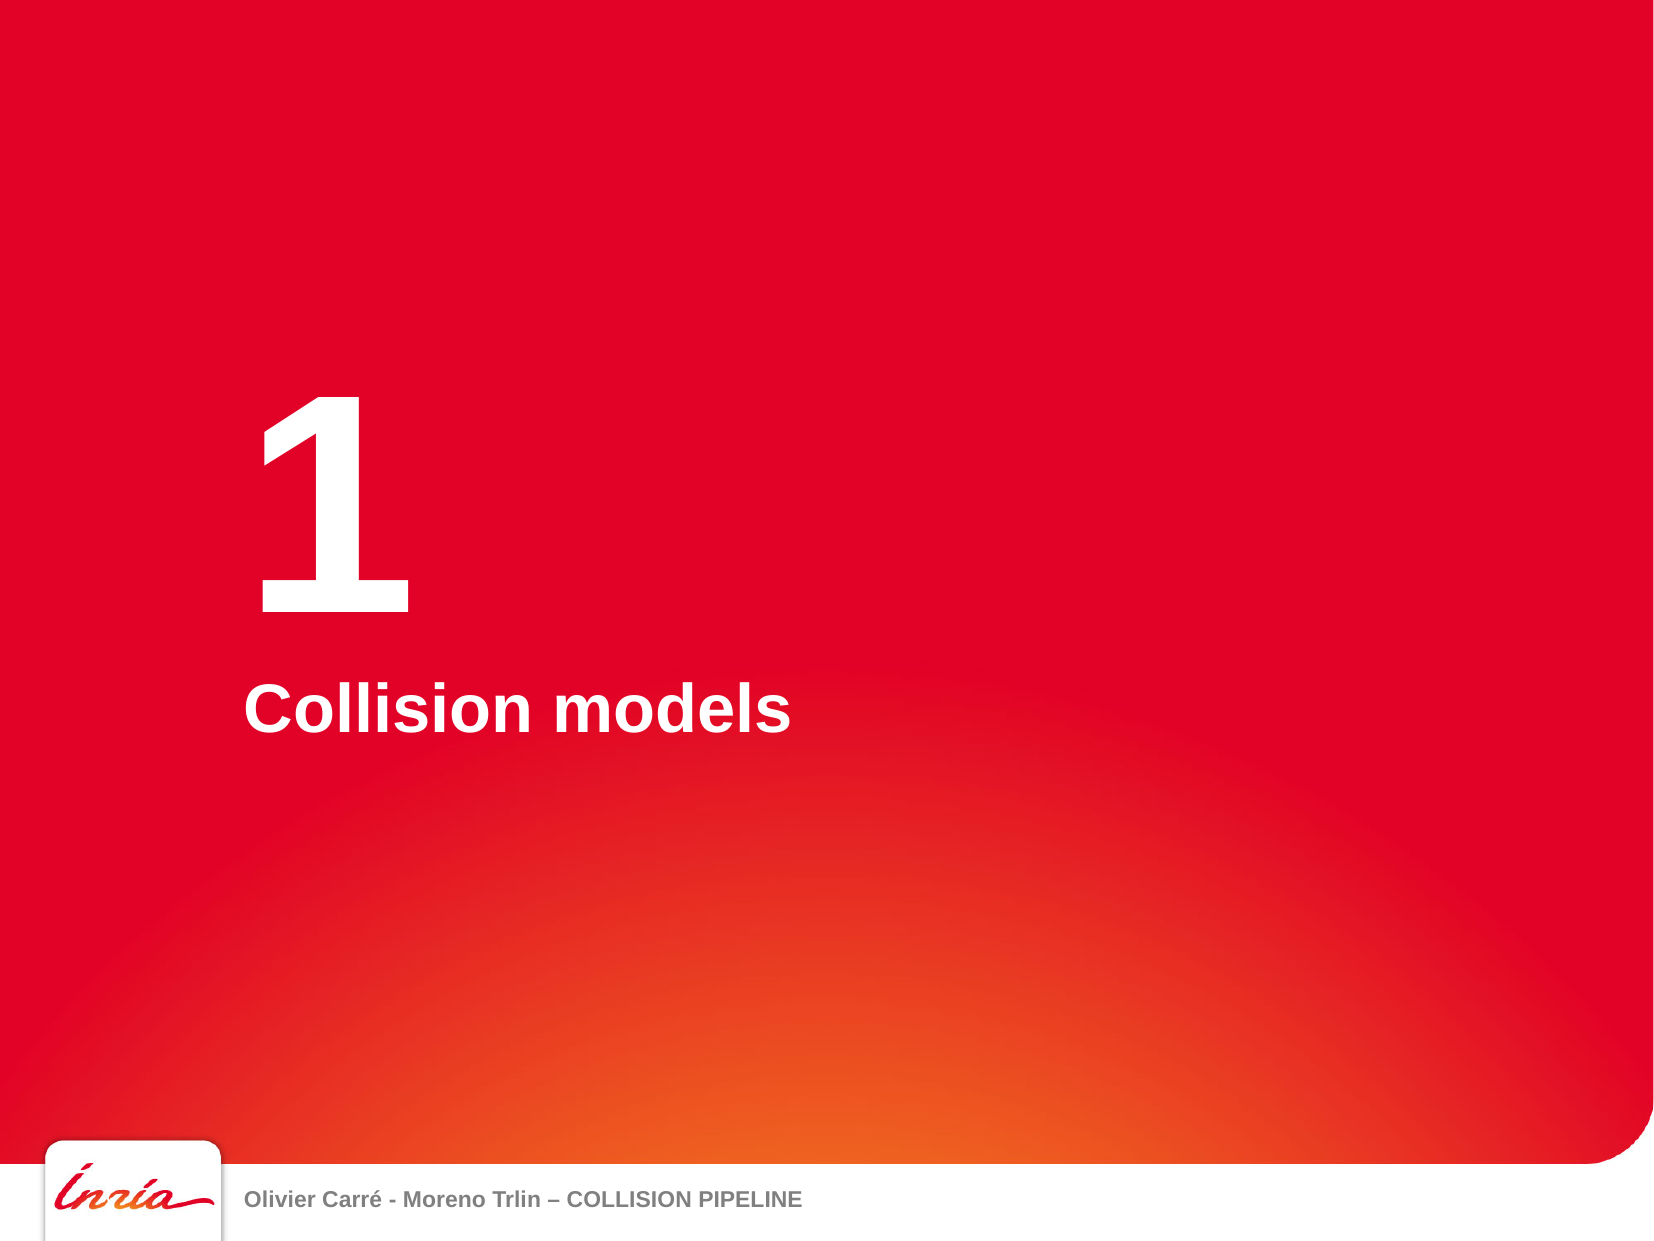

1
# Collision models
Olivier Carré - Moreno Trlin – COLLISION PIPELINE